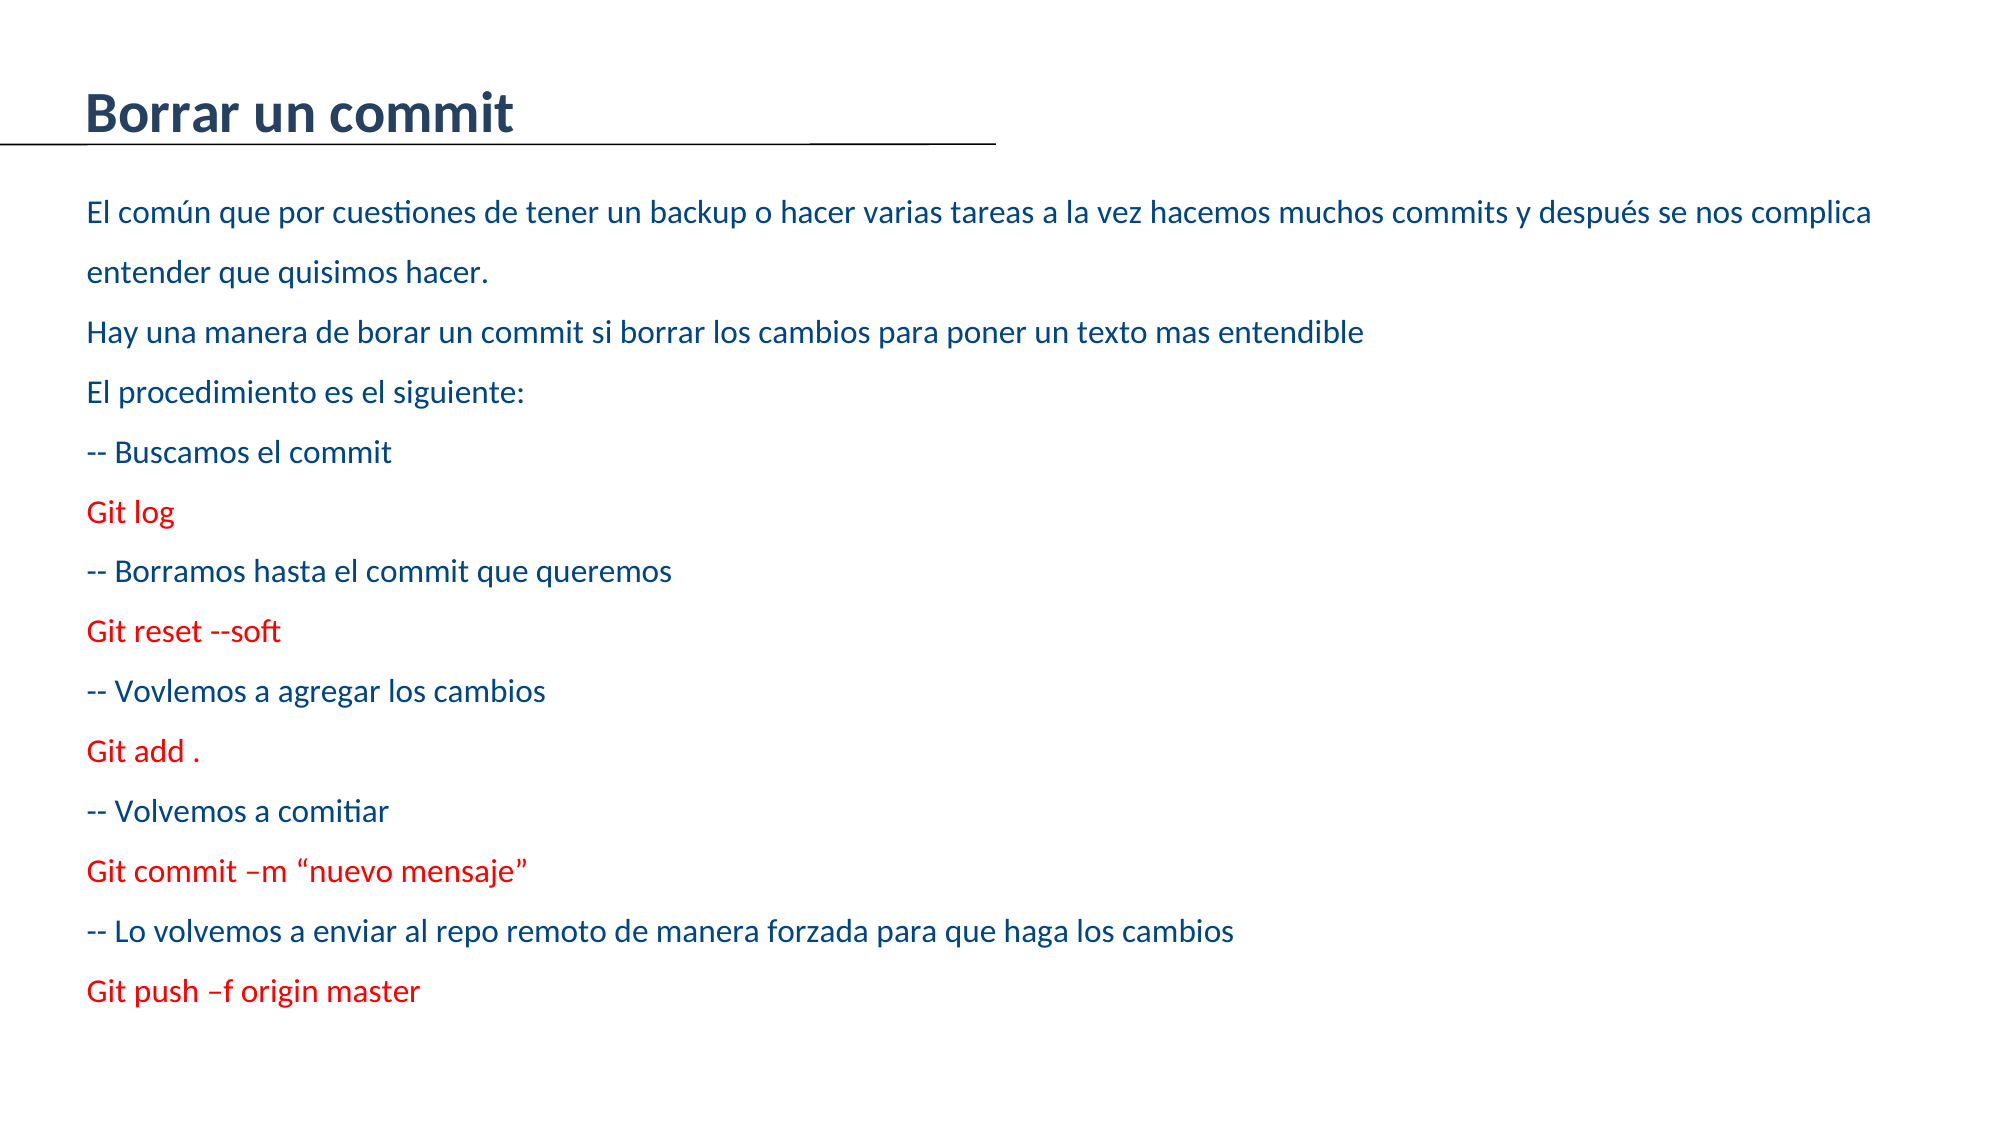

Borrar un commit
El común que por cuestiones de tener un backup o hacer varias tareas a la vez hacemos muchos commits y después se nos complica entender que quisimos hacer.
Hay una manera de borar un commit si borrar los cambios para poner un texto mas entendible
El procedimiento es el siguiente:
-- Buscamos el commit
Git log
-- Borramos hasta el commit que queremos
Git reset --soft
-- Vovlemos a agregar los cambios
Git add .
-- Volvemos a comitiar
Git commit –m “nuevo mensaje”
-- Lo volvemos a enviar al repo remoto de manera forzada para que haga los cambios
Git push –f origin master